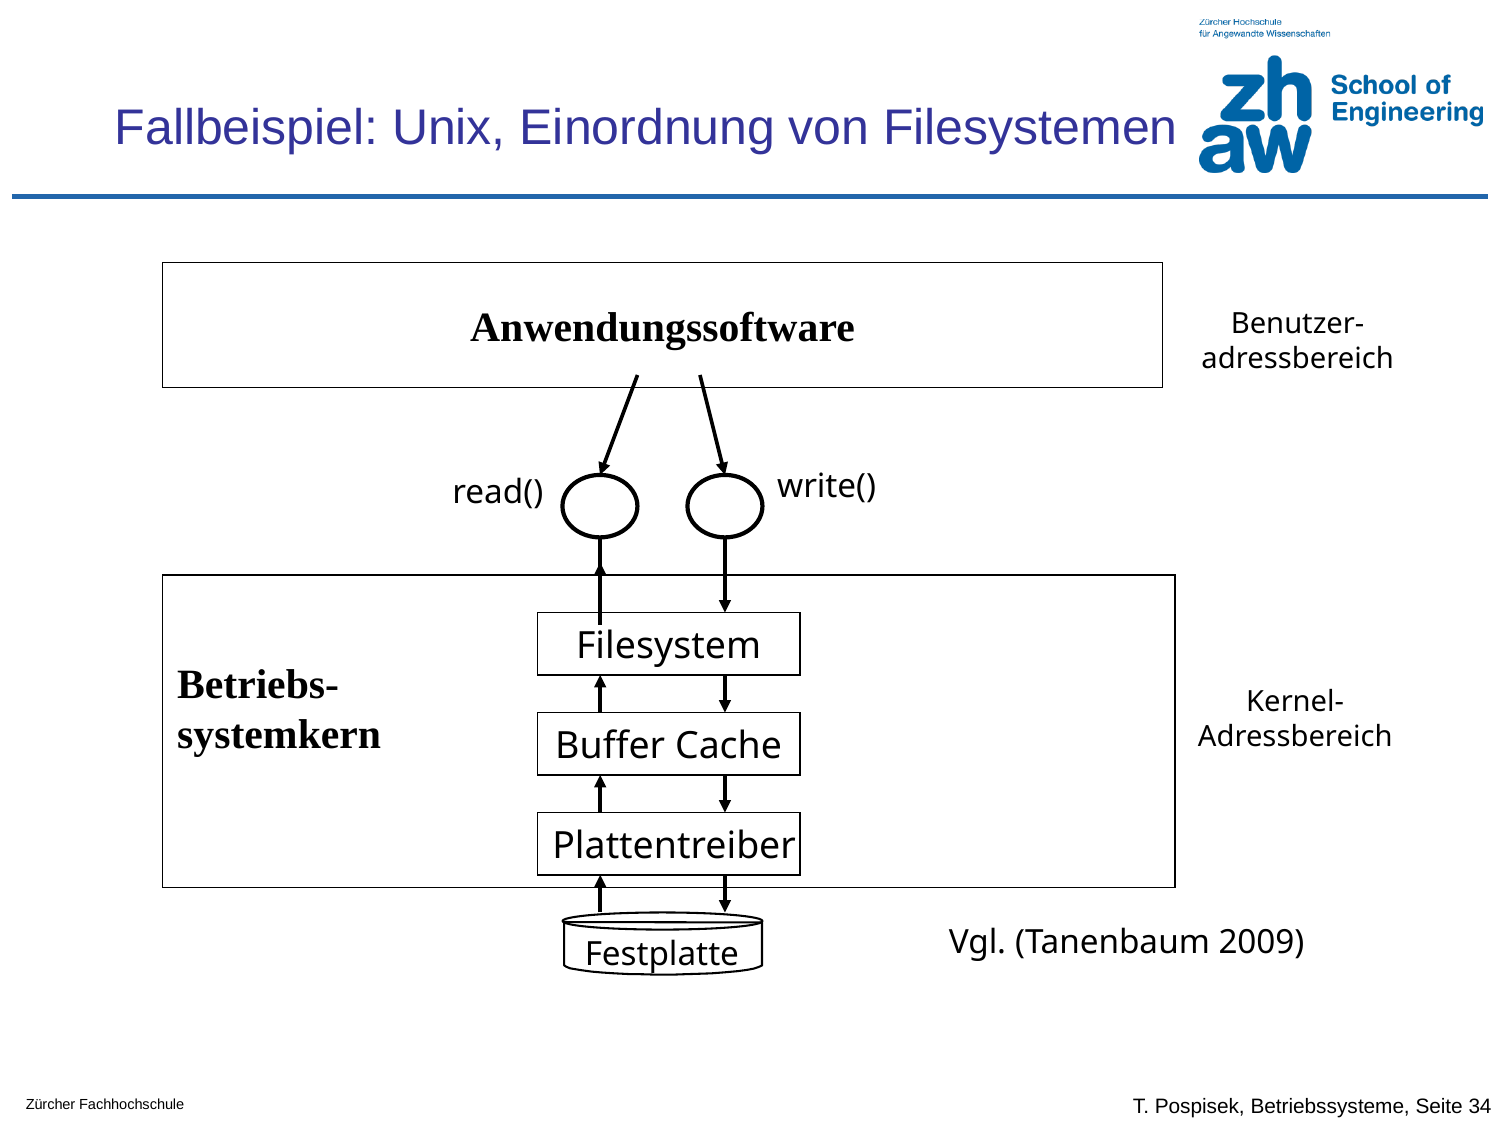

# Fallbeispiel: Unix, Einordnung von Filesystemen
Anwendungssoftware
Benutzer-
adressbereich
write()
read()
Filesystem
Betriebs-
systemkern
Kernel-
Adressbereich
Buffer Cache
Plattentreiber
Vgl. (Tanenbaum 2009)
Festplatte